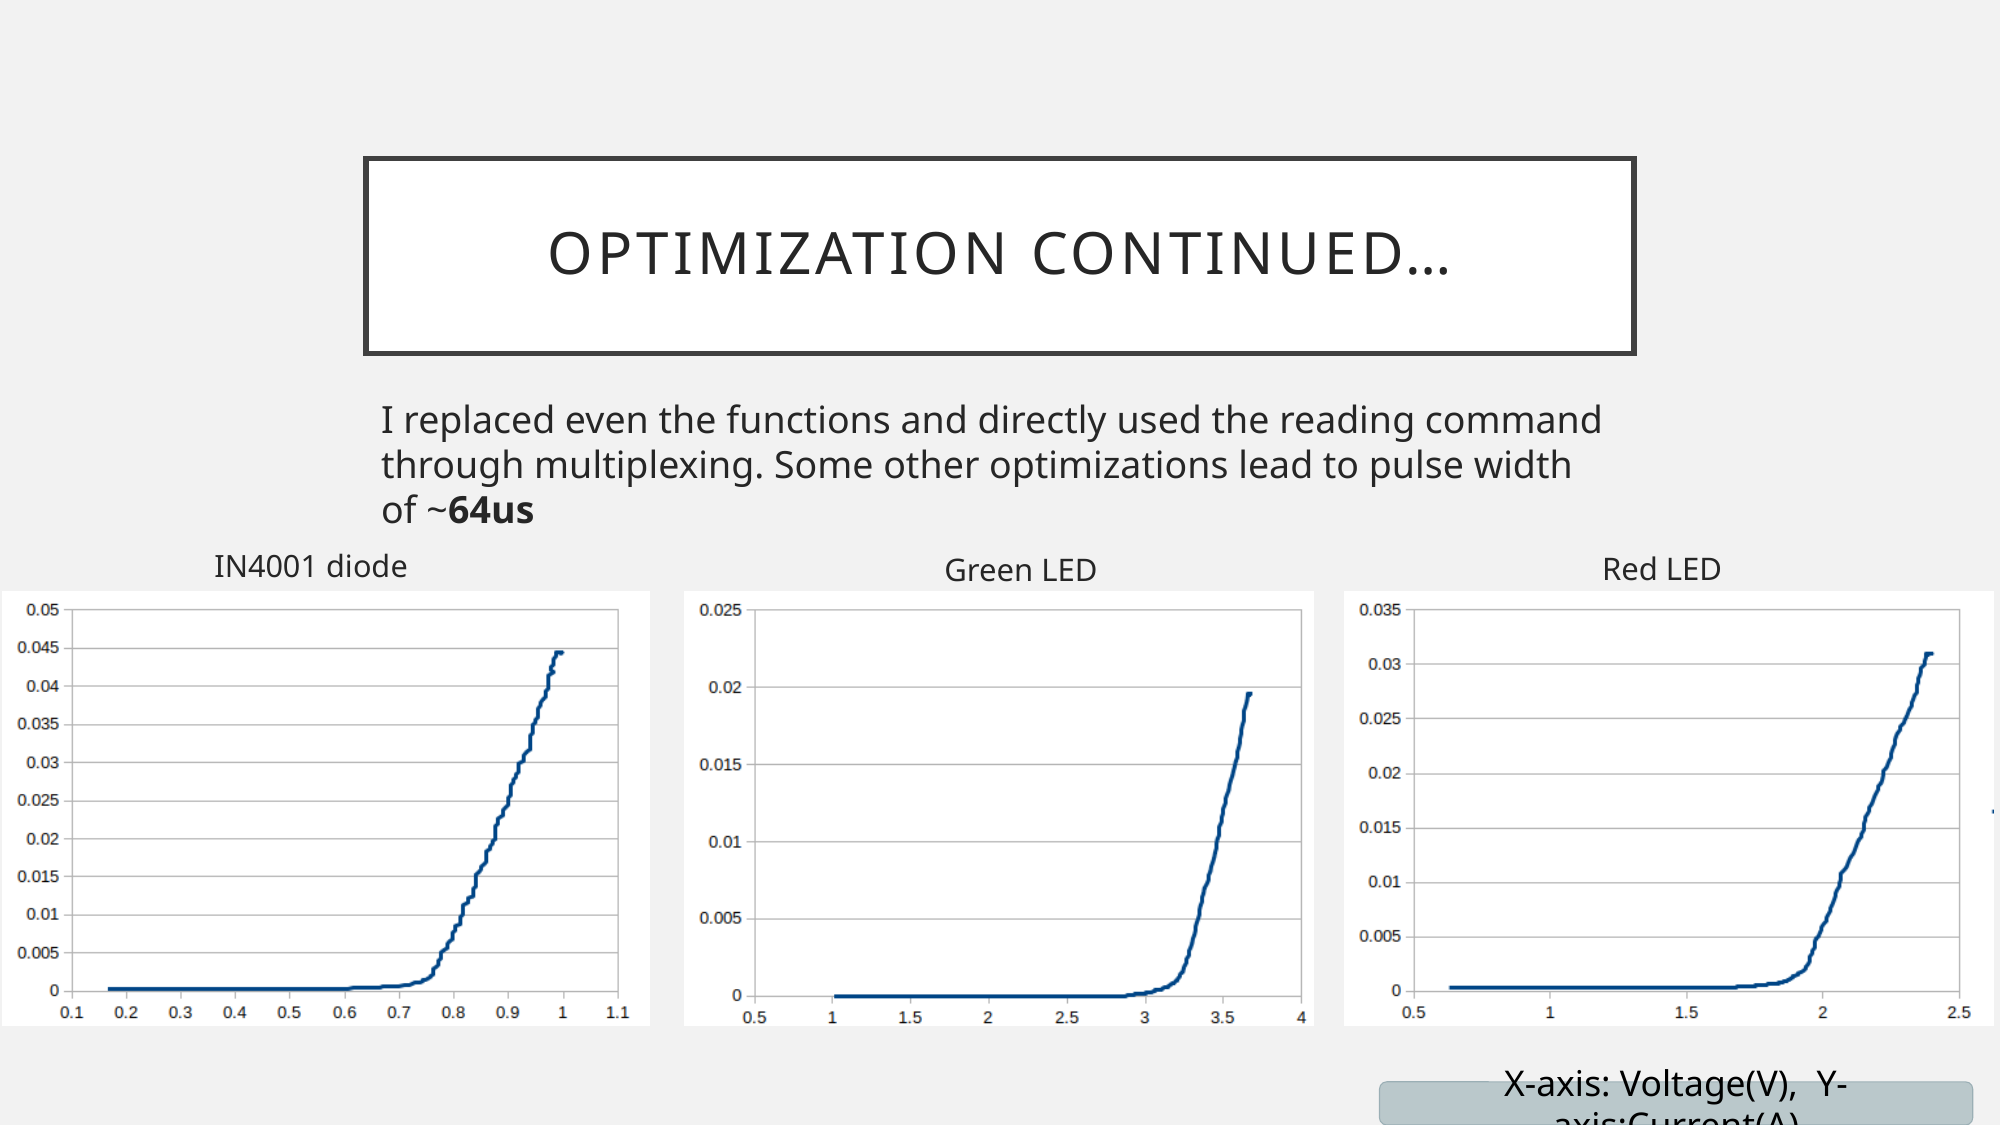

# Optimization continued…
I replaced even the functions and directly used the reading command through multiplexing. Some other optimizations lead to pulse width of ~64us
IN4001 diode
Red LED
Green LED
X-axis: Voltage(V), Y-axis:Current(A)